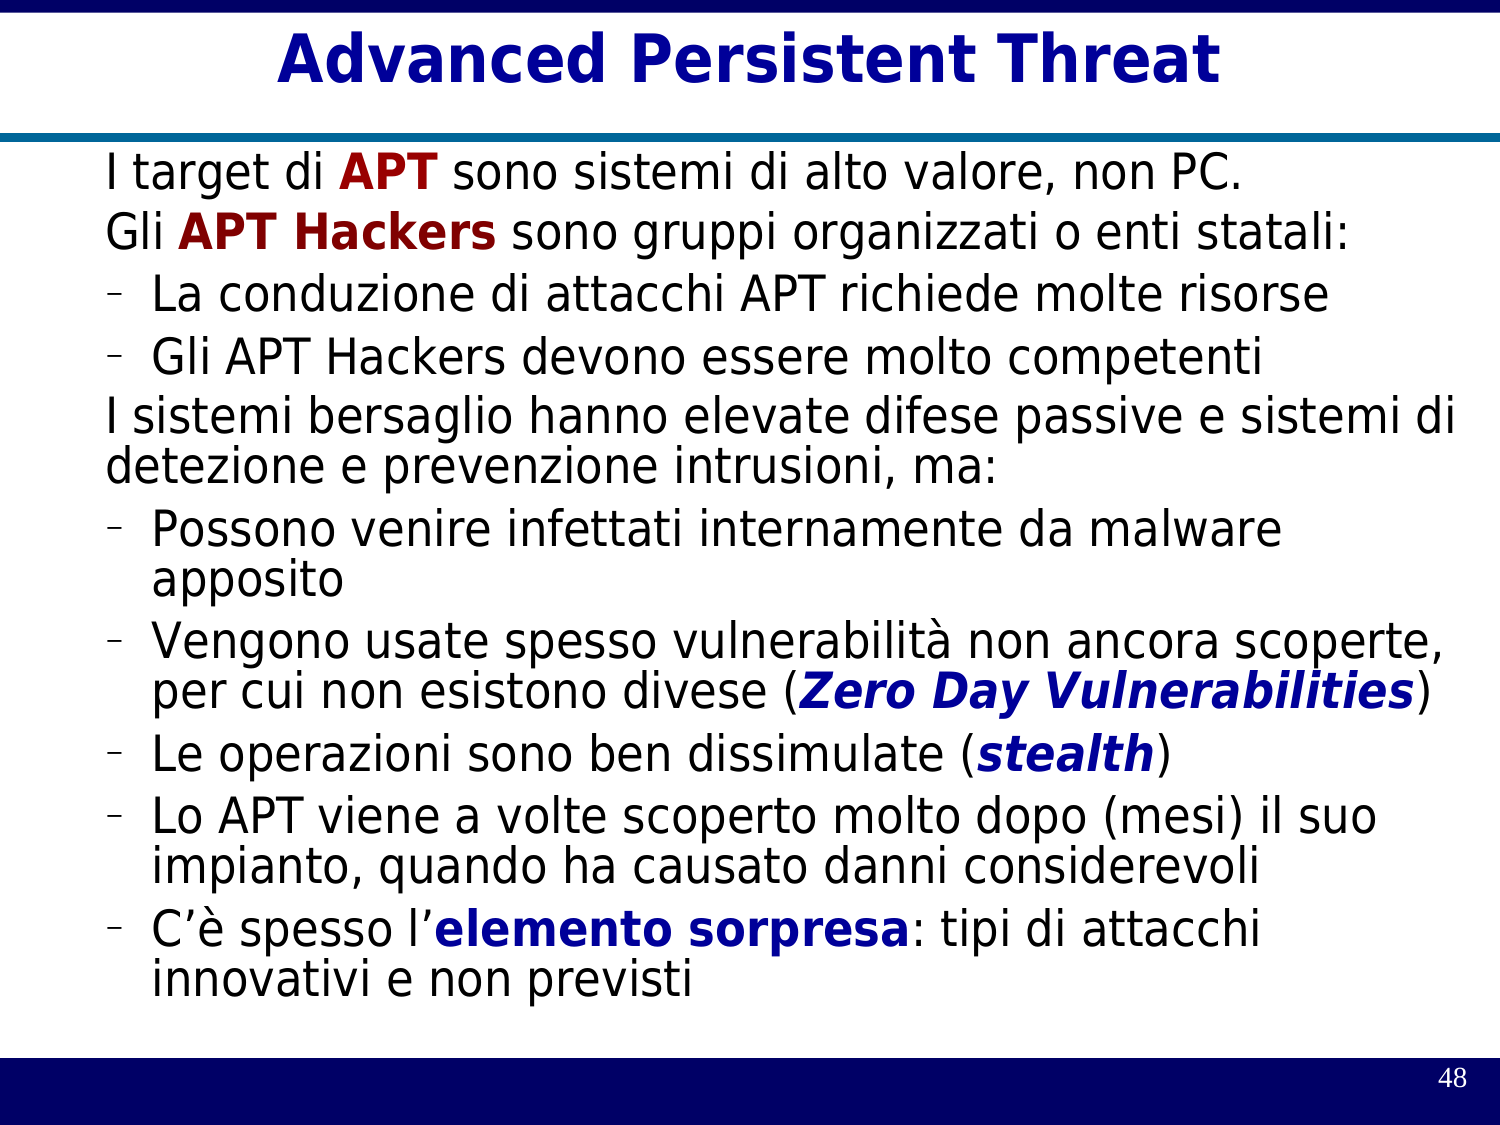

# Advanced Persistent Threat
I target di APT sono sistemi di alto valore, non PC.
Gli APT Hackers sono gruppi organizzati o enti statali:
La conduzione di attacchi APT richiede molte risorse
Gli APT Hackers devono essere molto competenti
I sistemi bersaglio hanno elevate difese passive e sistemi di detezione e prevenzione intrusioni, ma:
Possono venire infettati internamente da malware apposito
Vengono usate spesso vulnerabilità non ancora scoperte, per cui non esistono divese (Zero Day Vulnerabilities)
Le operazioni sono ben dissimulate (stealth)
Lo APT viene a volte scoperto molto dopo (mesi) il suo impianto, quando ha causato danni considerevoli
C’è spesso l’elemento sorpresa: tipi di attacchi innovativi e non previsti